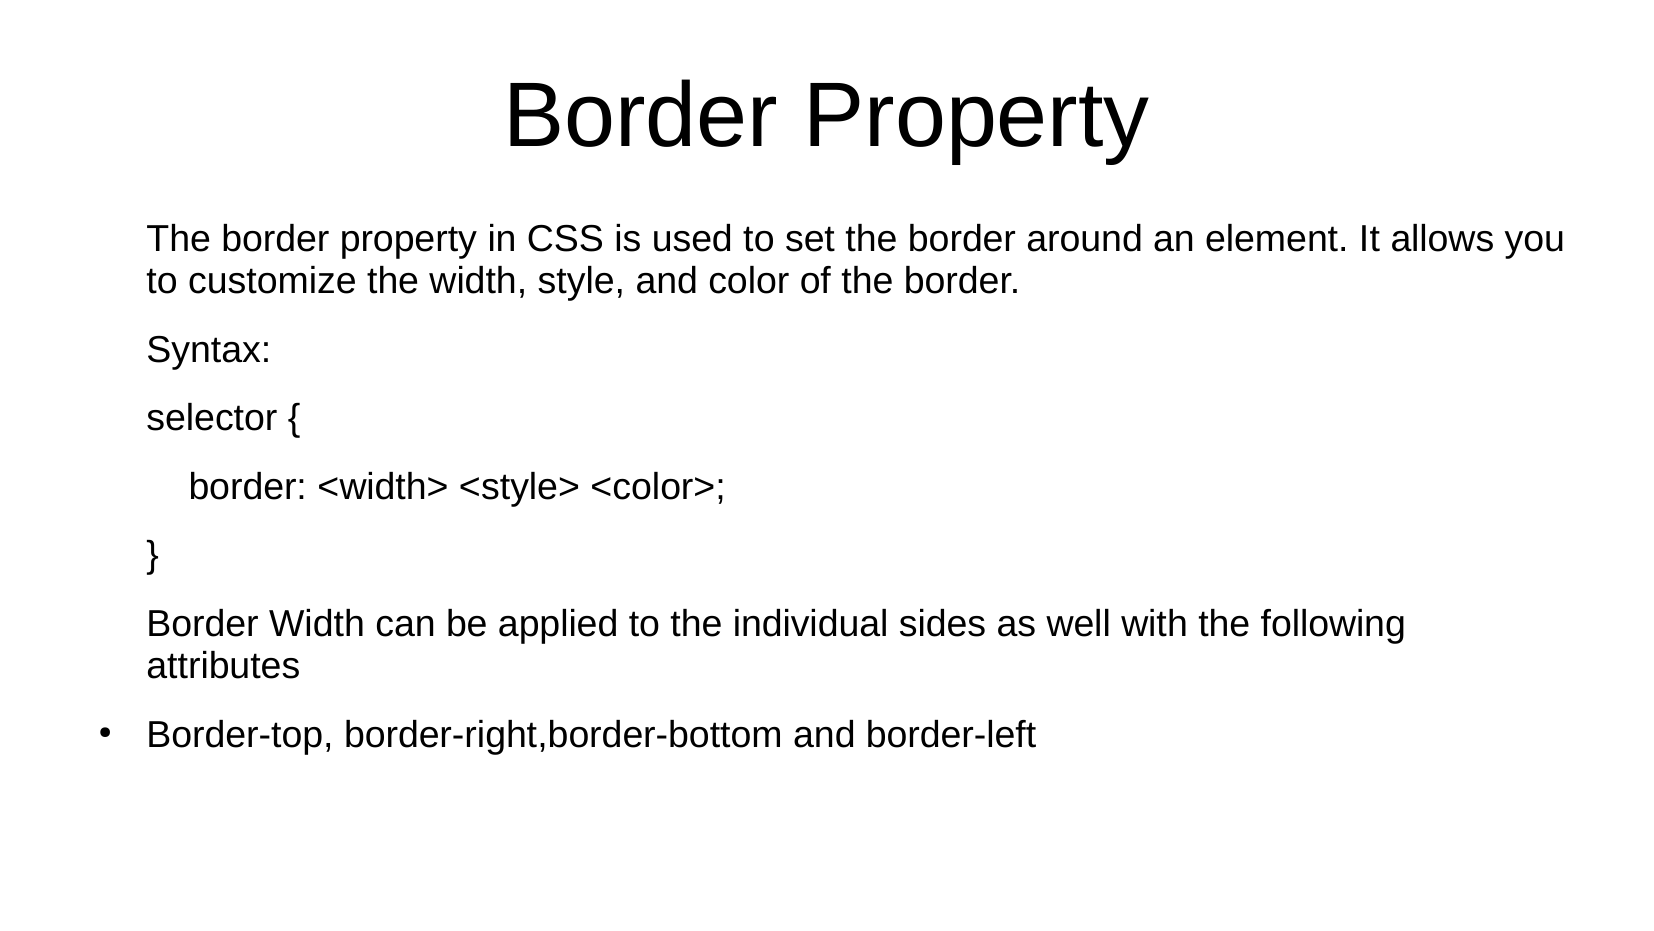

# Border Property
The border property in CSS is used to set the border around an element. It allows you to customize the width, style, and color of the border.
Syntax:
selector {
 border: <width> <style> <color>;
}
Border Width can be applied to the individual sides as well with the following attributes
Border-top, border-right,border-bottom and border-left